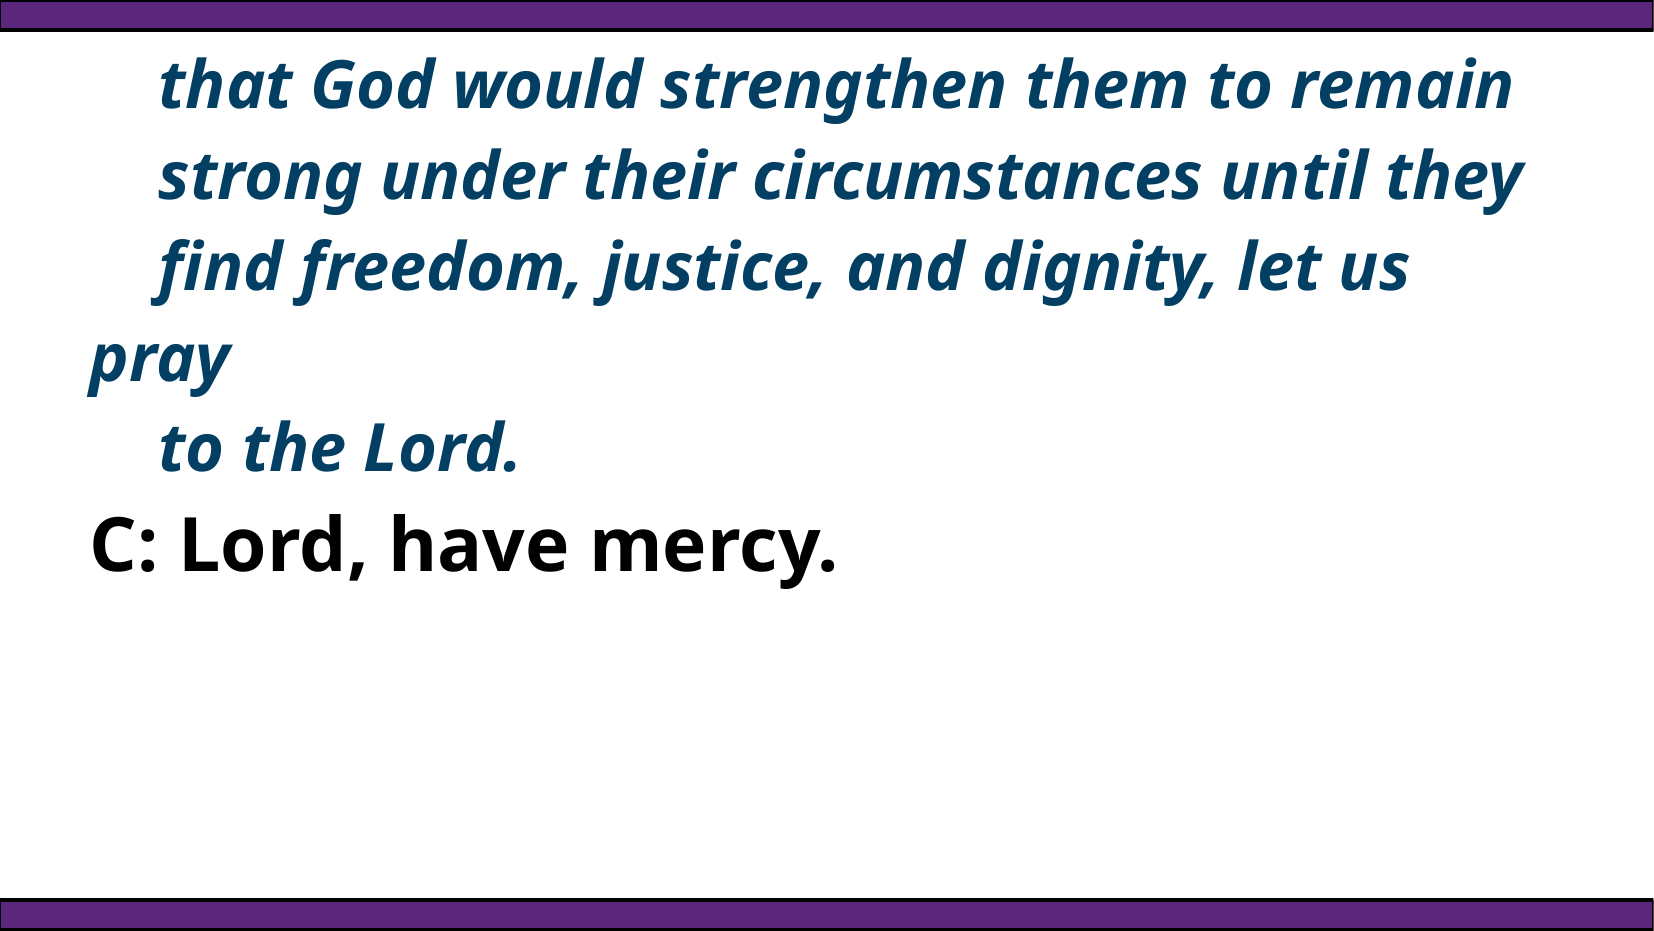

that God would strengthen them to remain
 strong under their circumstances until they
 find freedom, justice, and dignity, let us pray
 to the Lord.
C: Lord, have mercy.